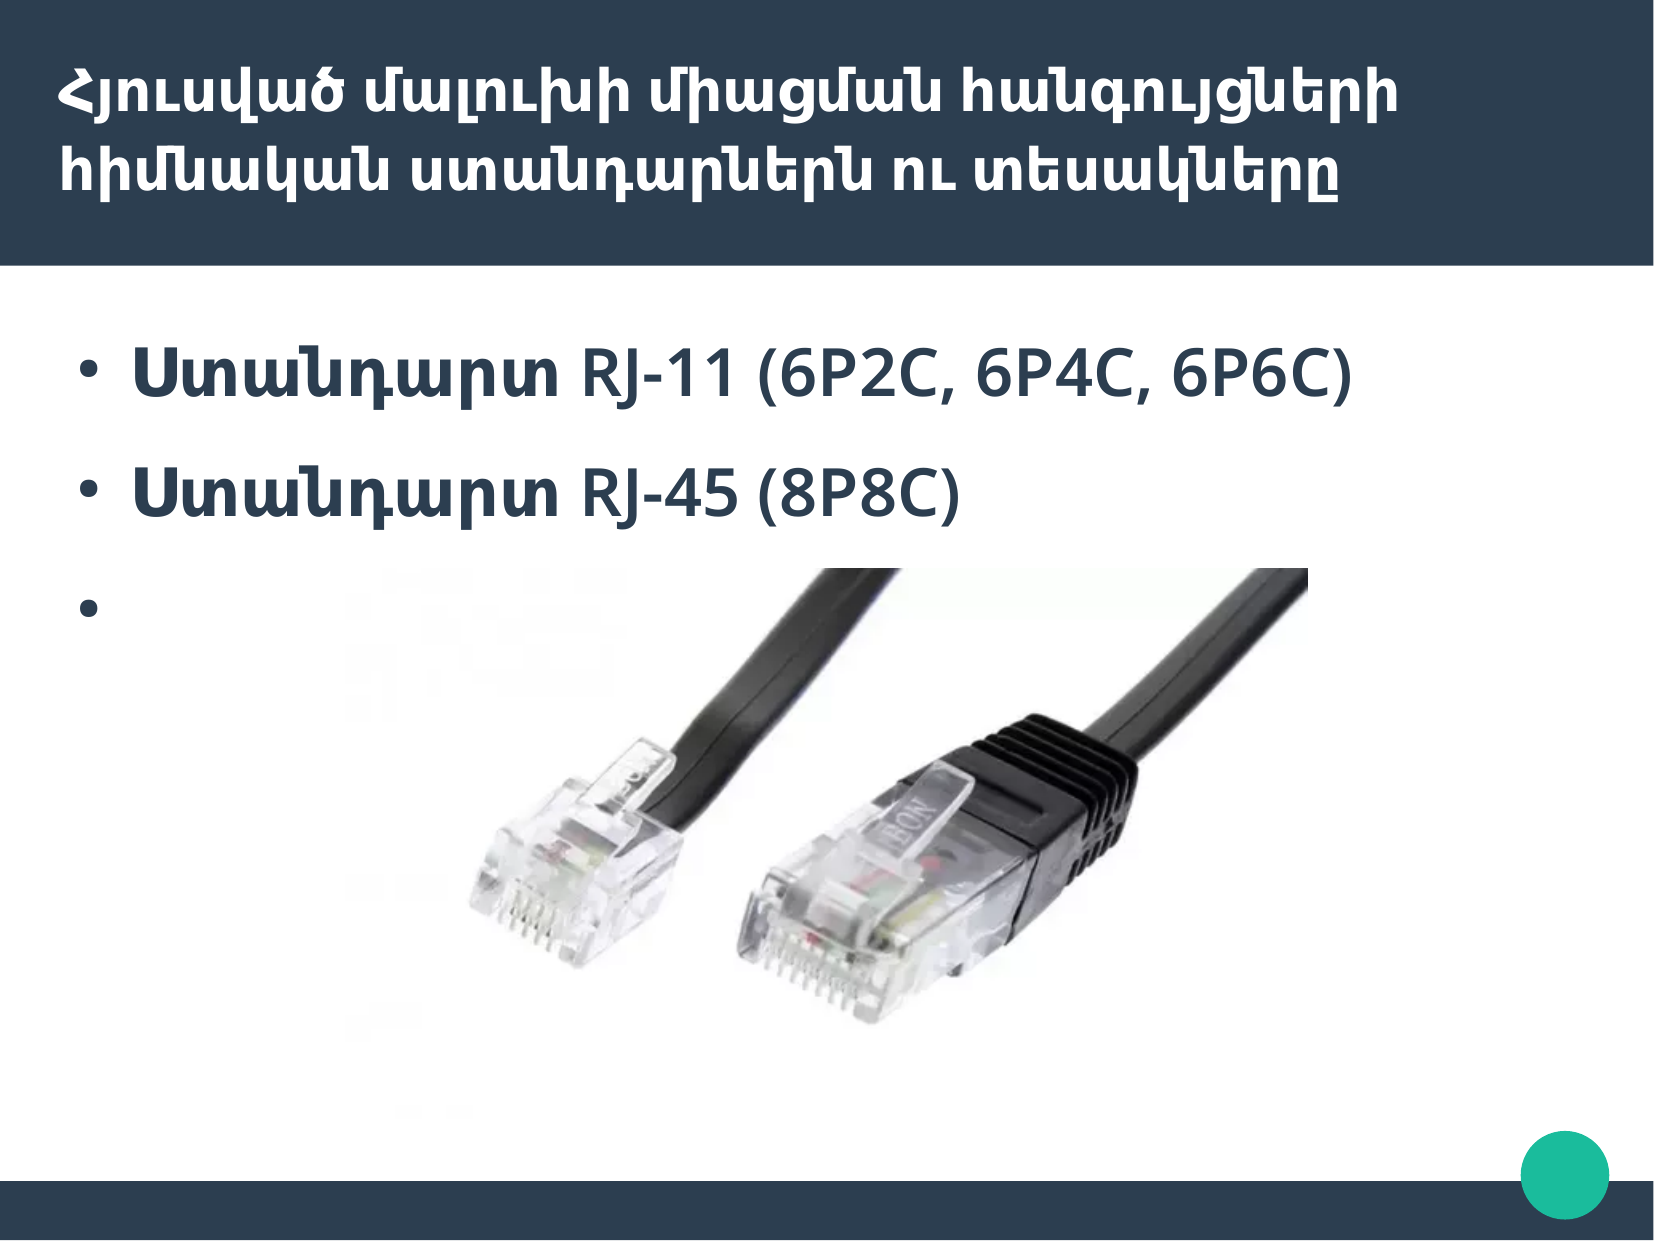

# Հյուսված մալուխի միացման հանգույցների հիմնական ստանդարներն ու տեսակները
Ստանդարտ RJ-11 (6P2C, 6P4C, 6P6C)
Ստանդարտ RJ-45 (8P8C)